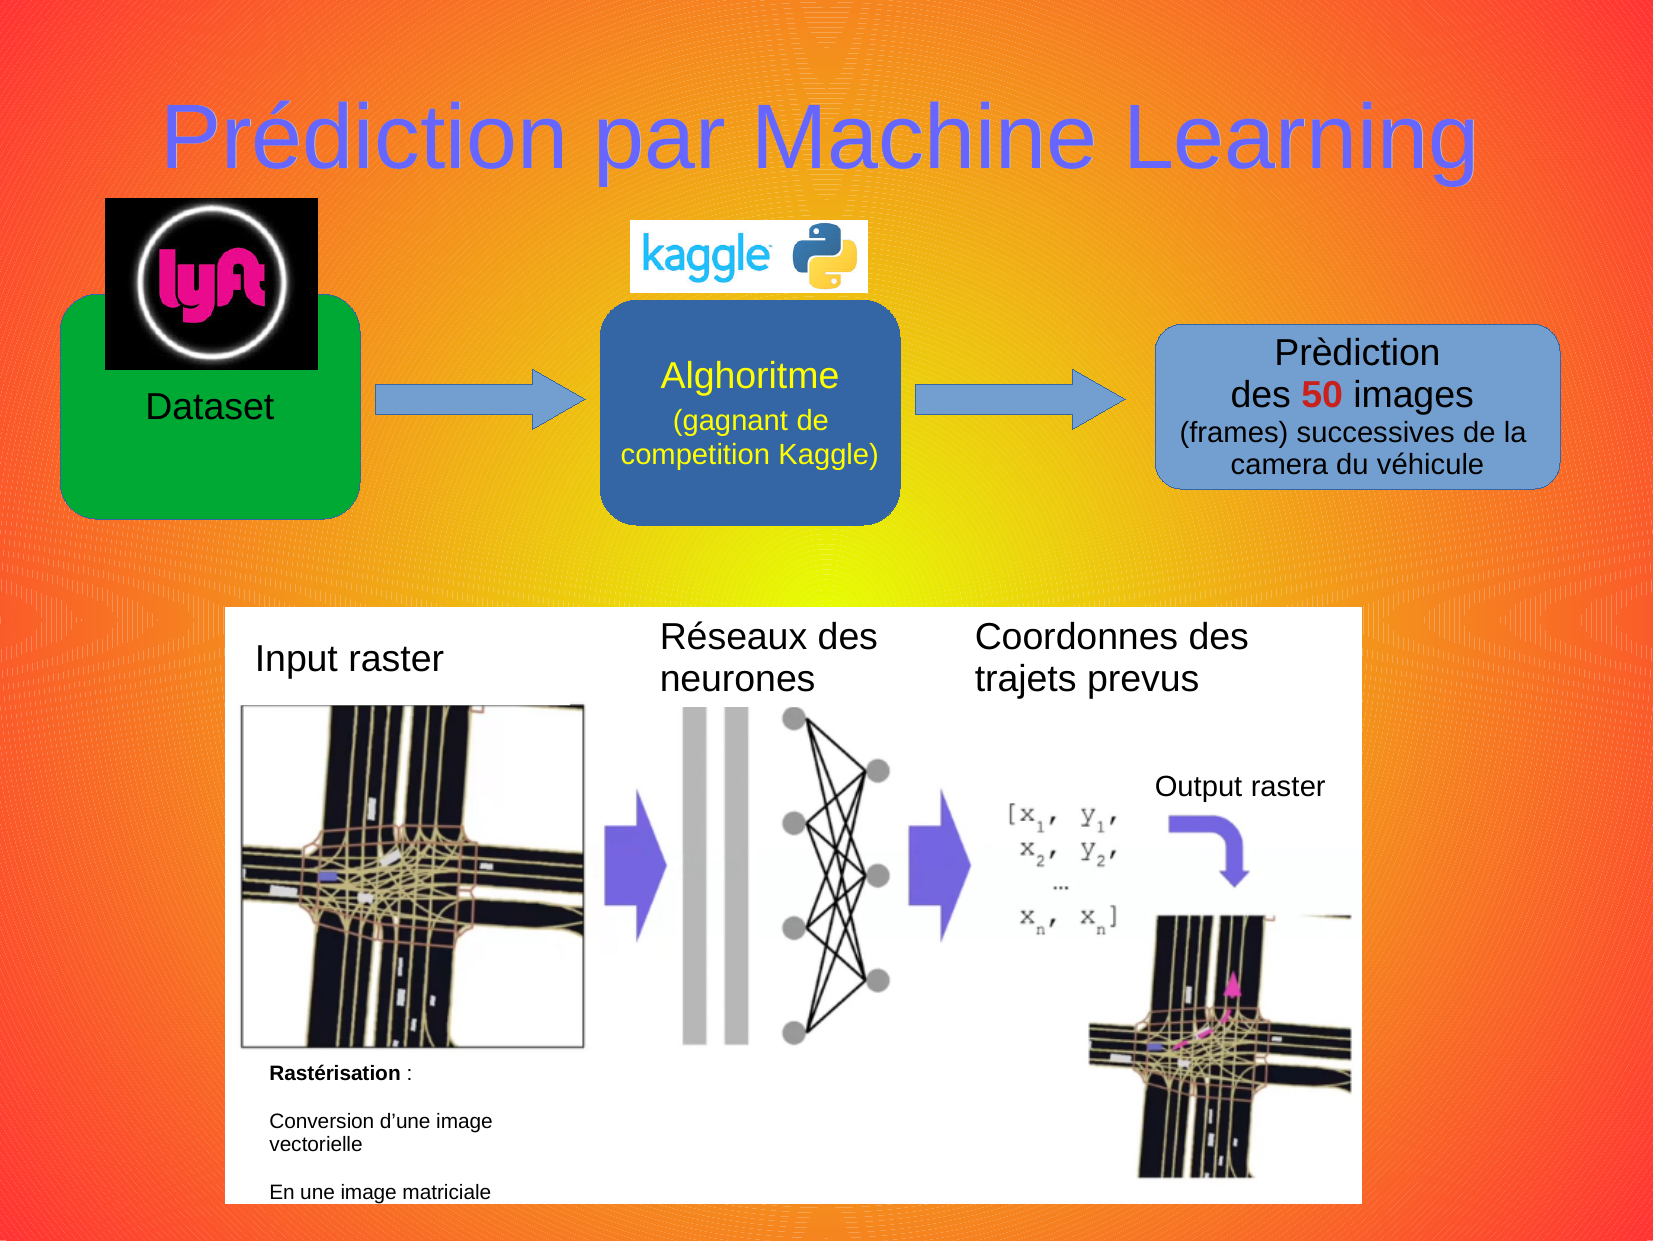

# Prédiction par Machine Learning
Dataset
Alghoritme
 (gagnant de
competition Kaggle)
Prèdiction
des 50 images
(frames) successives de la
camera du véhicule
Réseaux des neurones
Coordonnes des trajets prevus
Input raster
Output raster
Rastérisation :
Conversion d’une image vectorielle
En une image matriciale